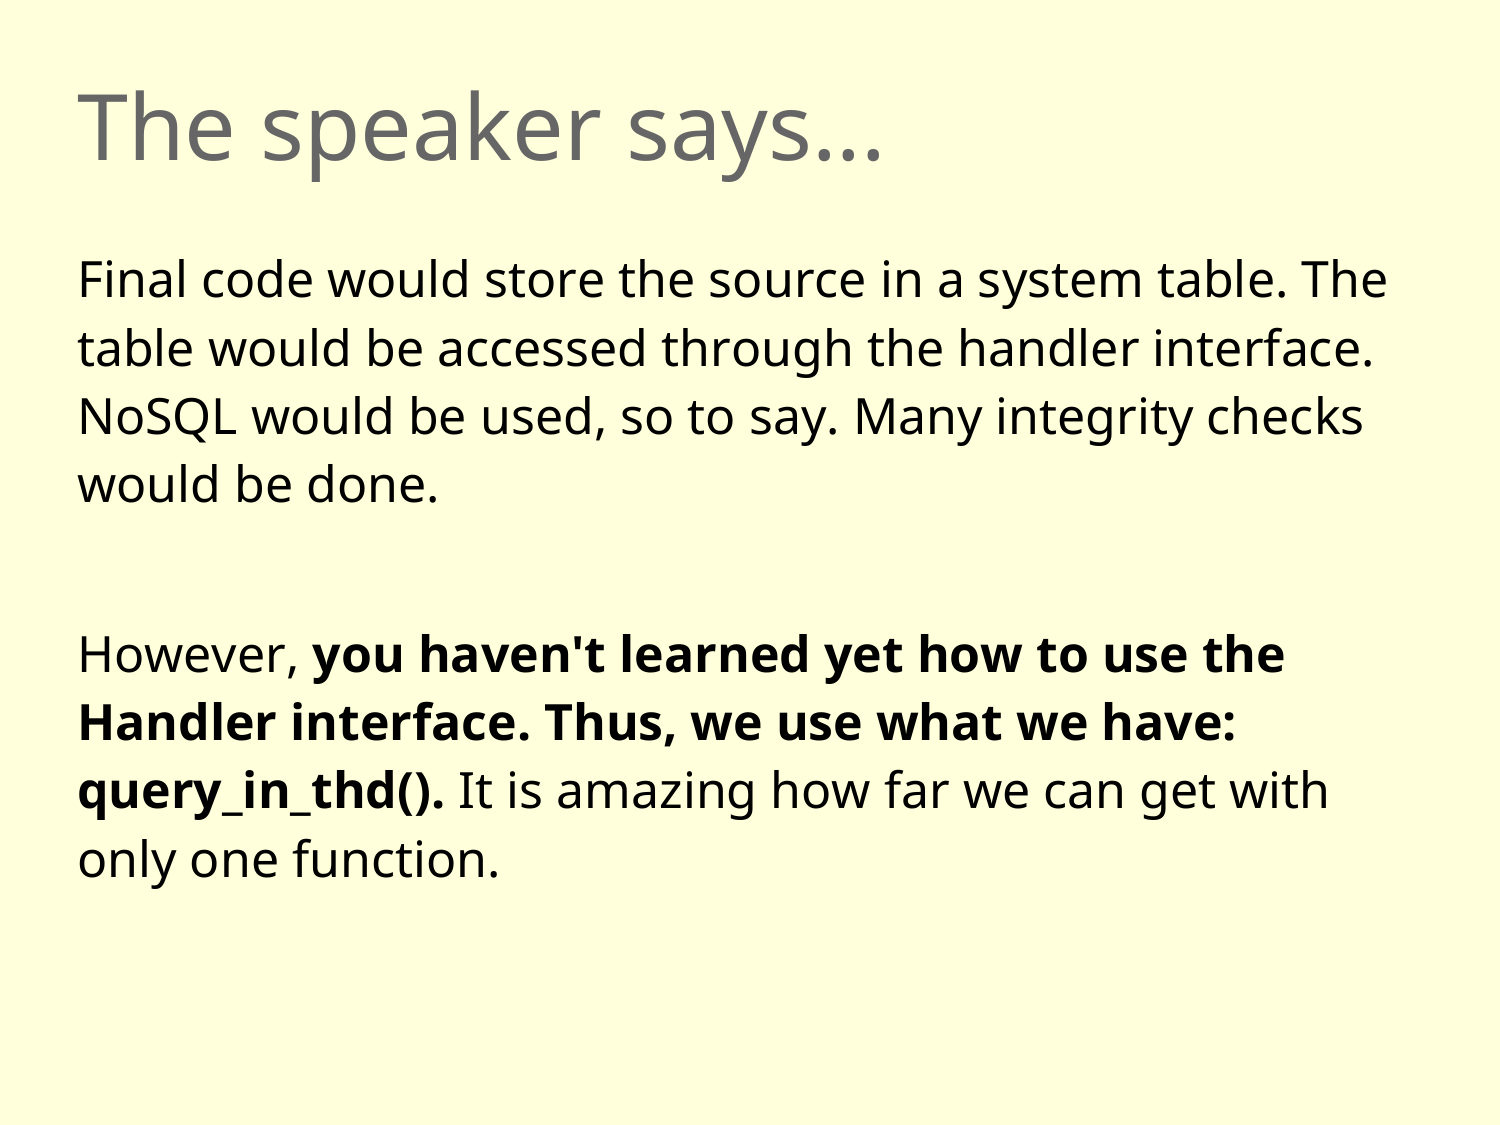

# The speaker says...
Final code would store the source in a system table. The table would be accessed through the handler interface. NoSQL would be used, so to say. Many integrity checks would be done.
However, you haven't learned yet how to use the Handler interface. Thus, we use what we have: query_in_thd(). It is amazing how far we can get with only one function.